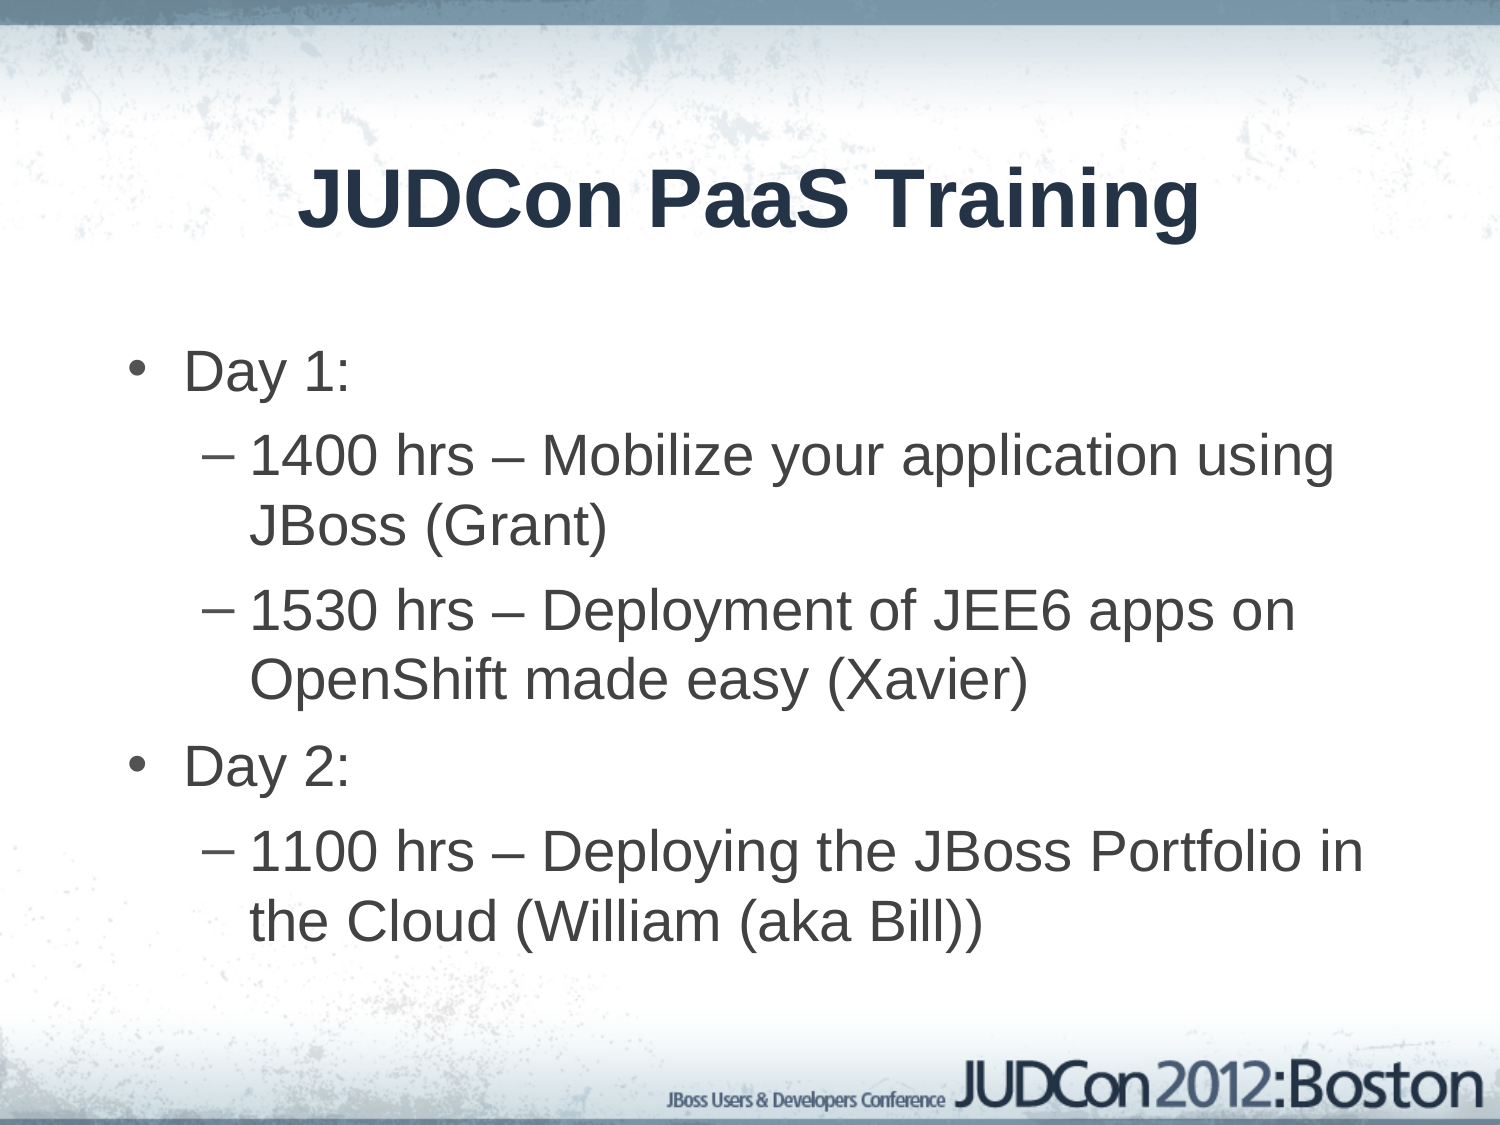

# JUDCon PaaS Training
Day 1:
1400 hrs – Mobilize your application using JBoss (Grant)
1530 hrs – Deployment of JEE6 apps on OpenShift made easy (Xavier)
Day 2:
1100 hrs – Deploying the JBoss Portfolio in the Cloud (William (aka Bill))